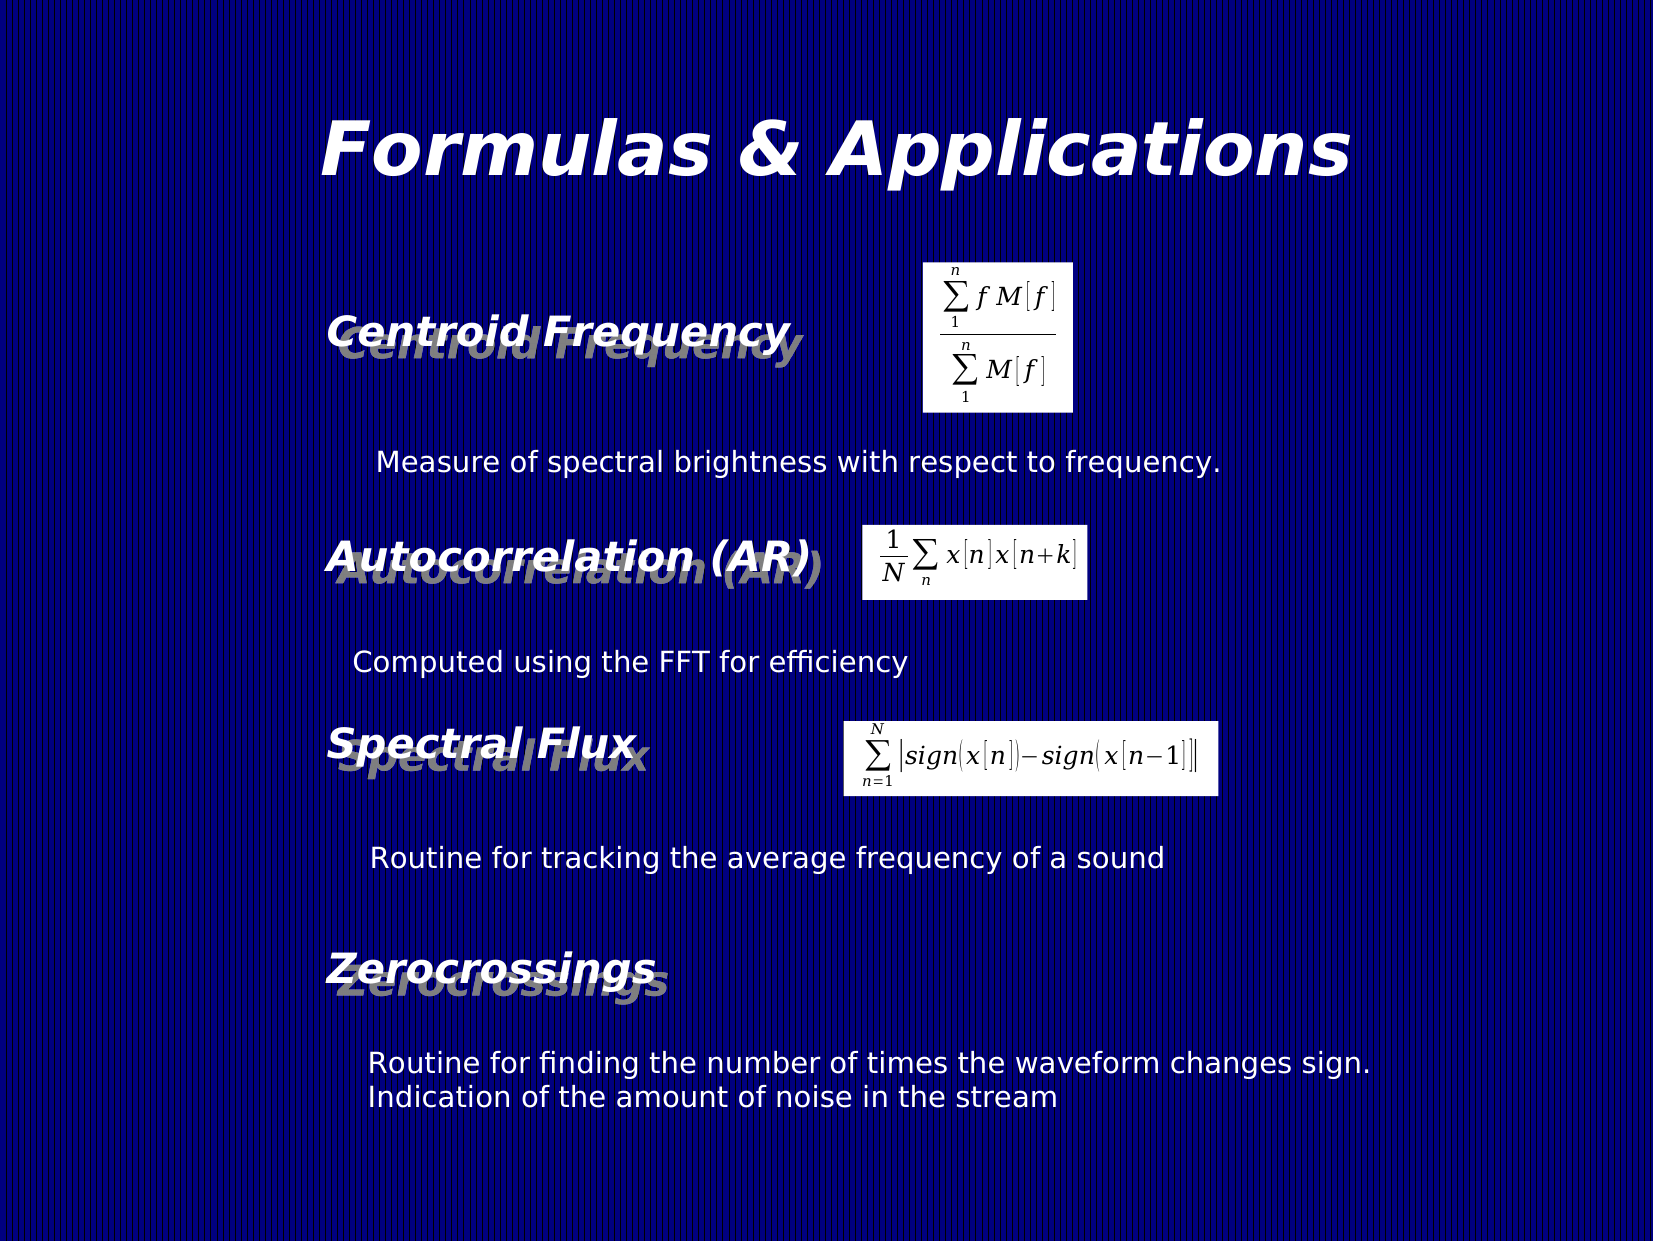

Formulas & Applications
Centroid Frequency
Measure of spectral brightness with respect to frequency.
Autocorrelation (AR)
Computed using the FFT for efficiency
Spectral Flux
Routine for tracking the average frequency of a sound
Zerocrossings
Routine for finding the number of times the waveform changes sign.
Indication of the amount of noise in the stream